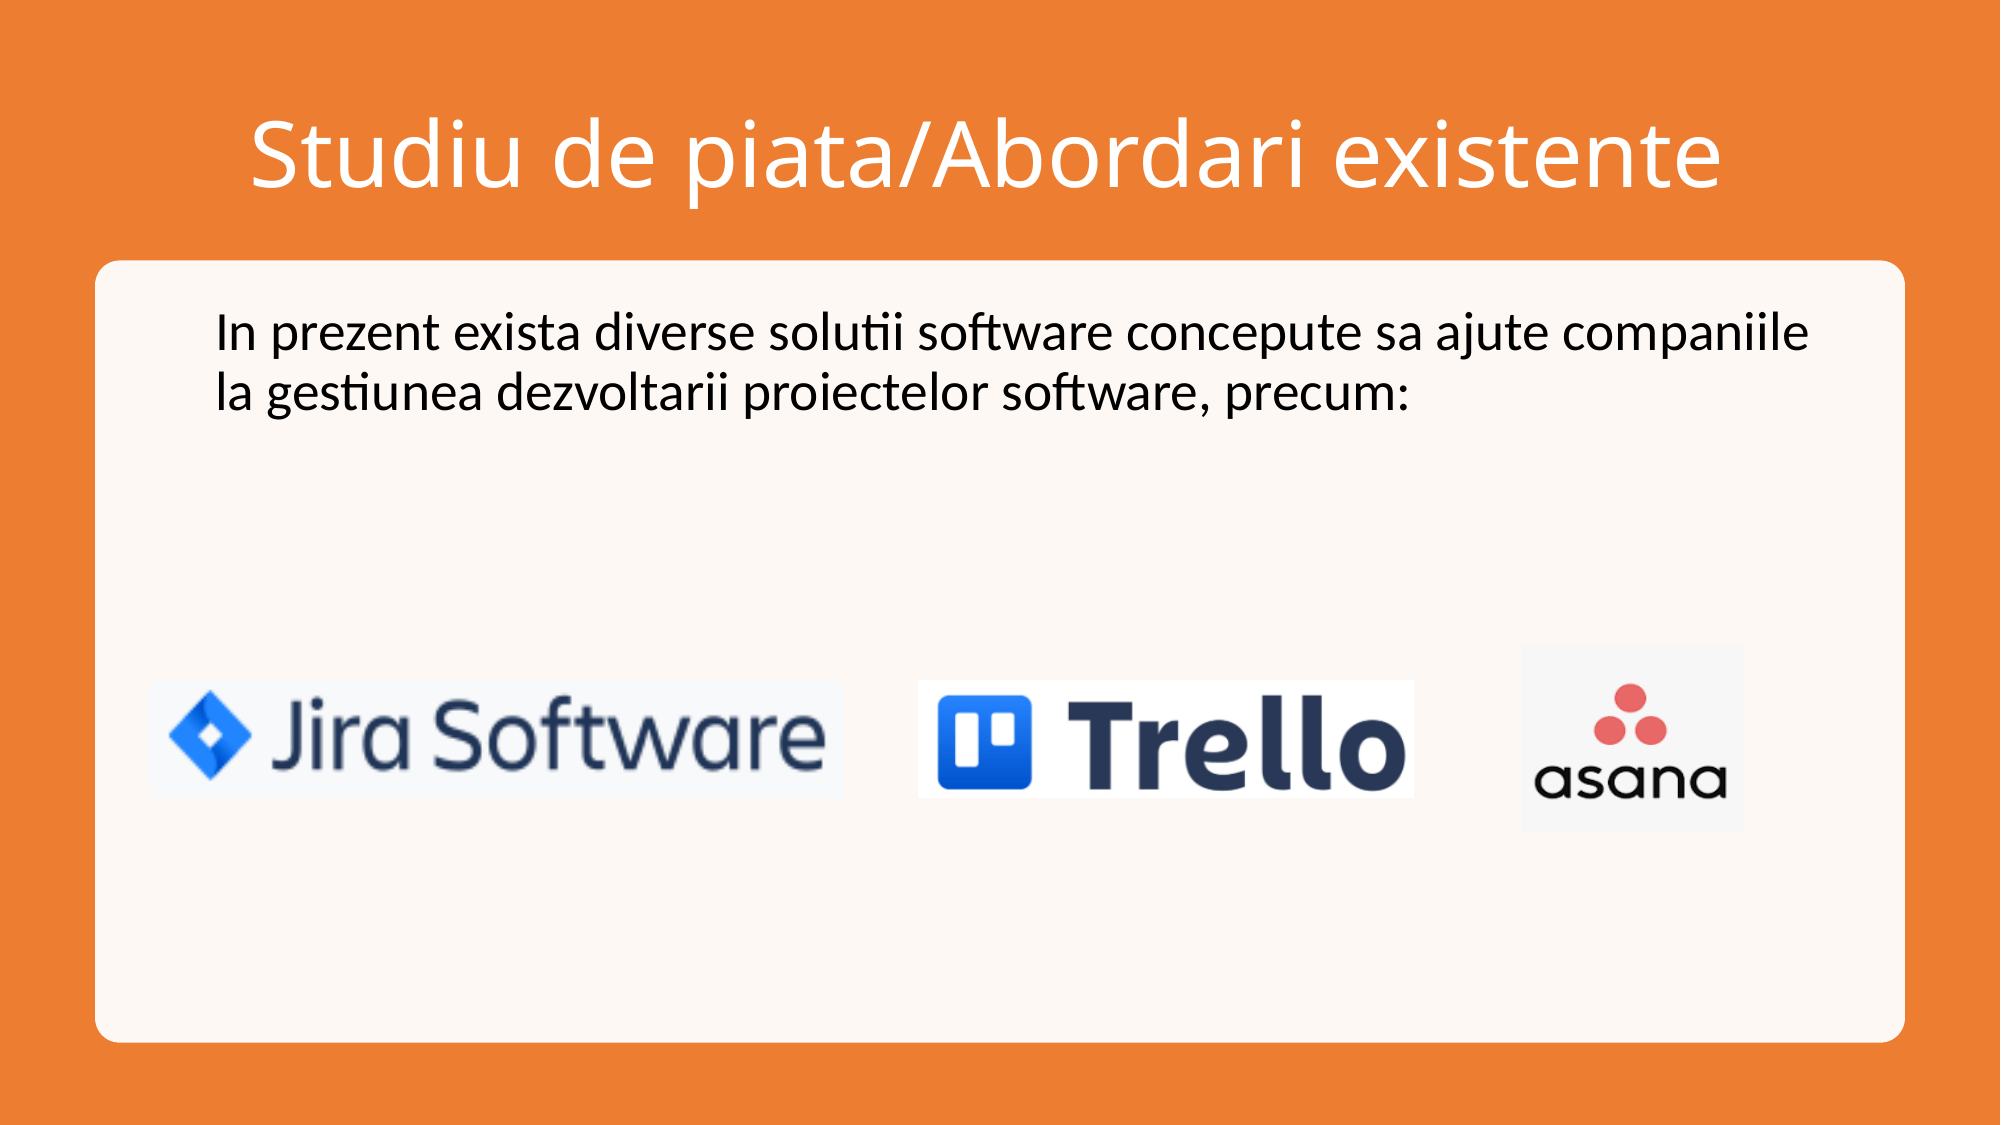

# Studiu de piata/Abordari existente
In prezent exista diverse solutii software concepute sa ajute companiile la gestiunea dezvoltarii proiectelor software, precum: